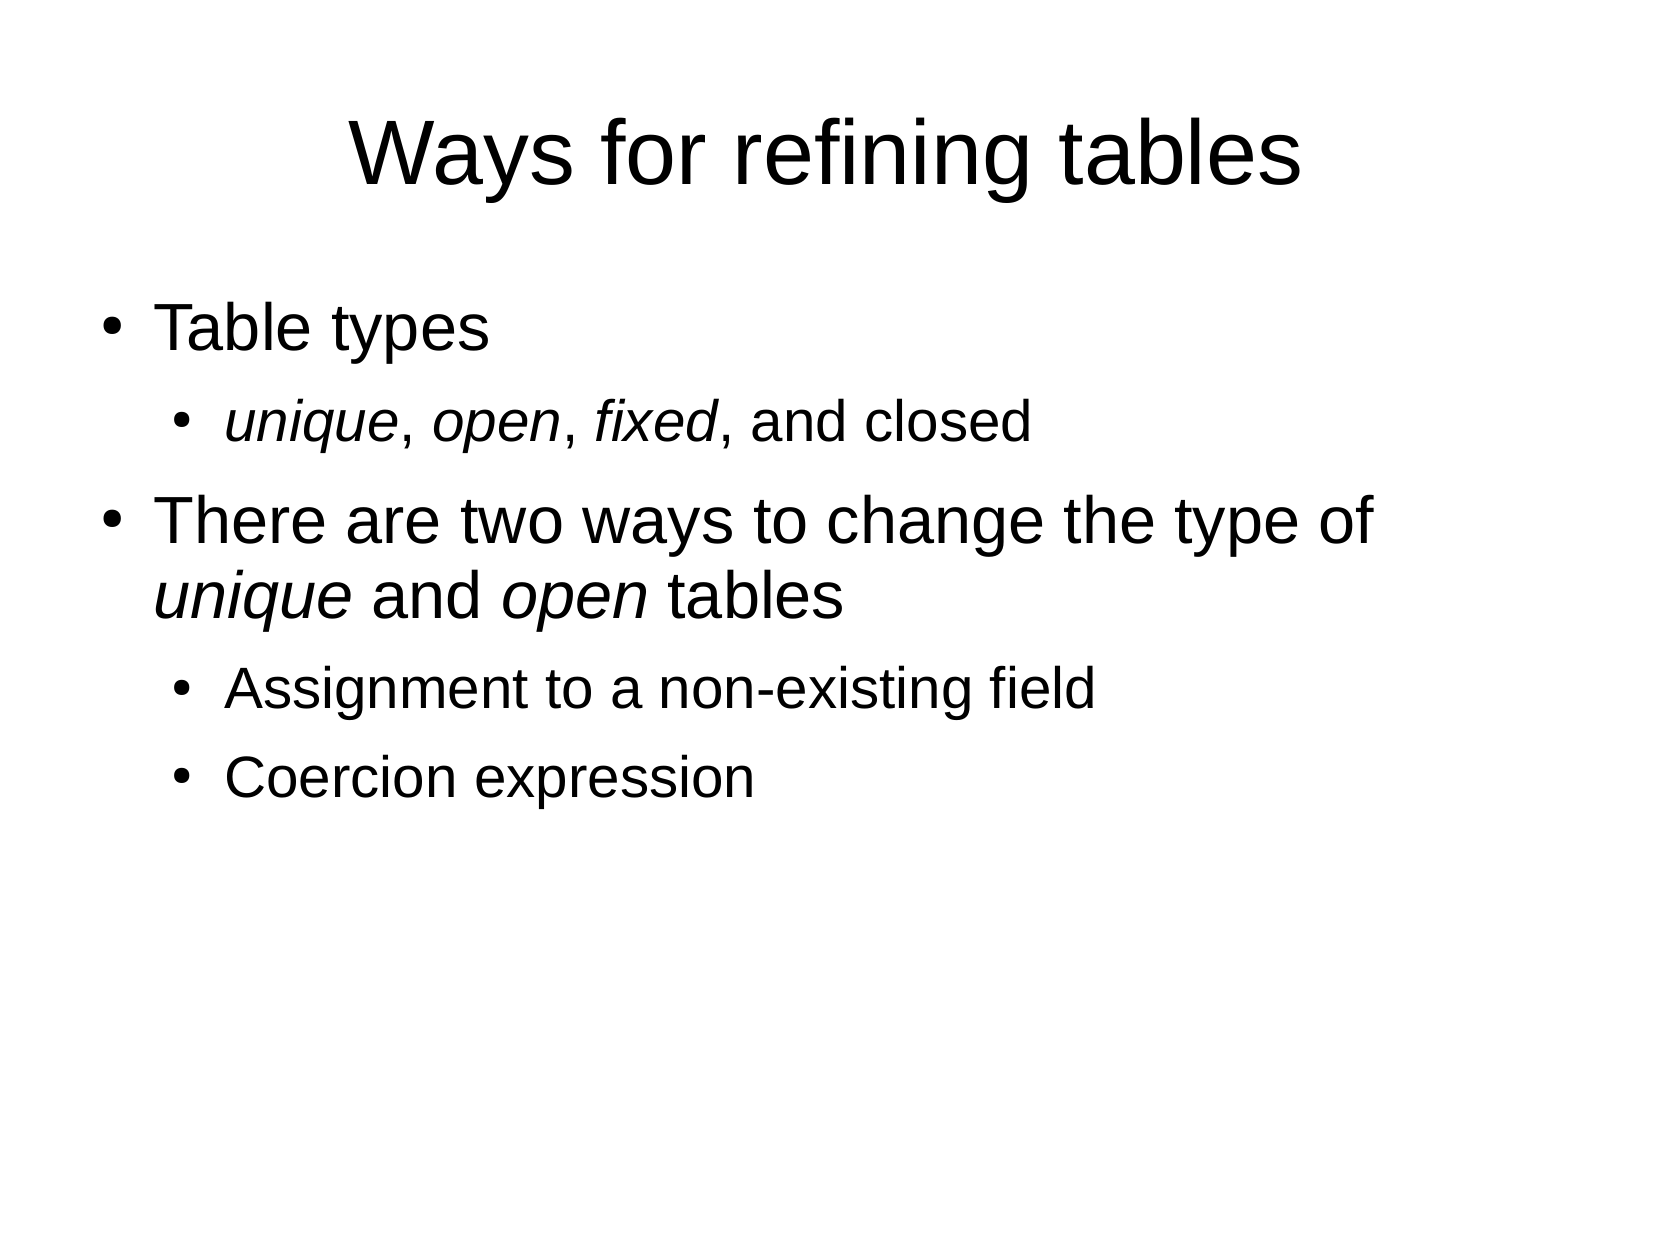

# Ways for refining tables
Table types
unique, open, fixed, and closed
There are two ways to change the type of unique and open tables
Assignment to a non-existing field
Coercion expression